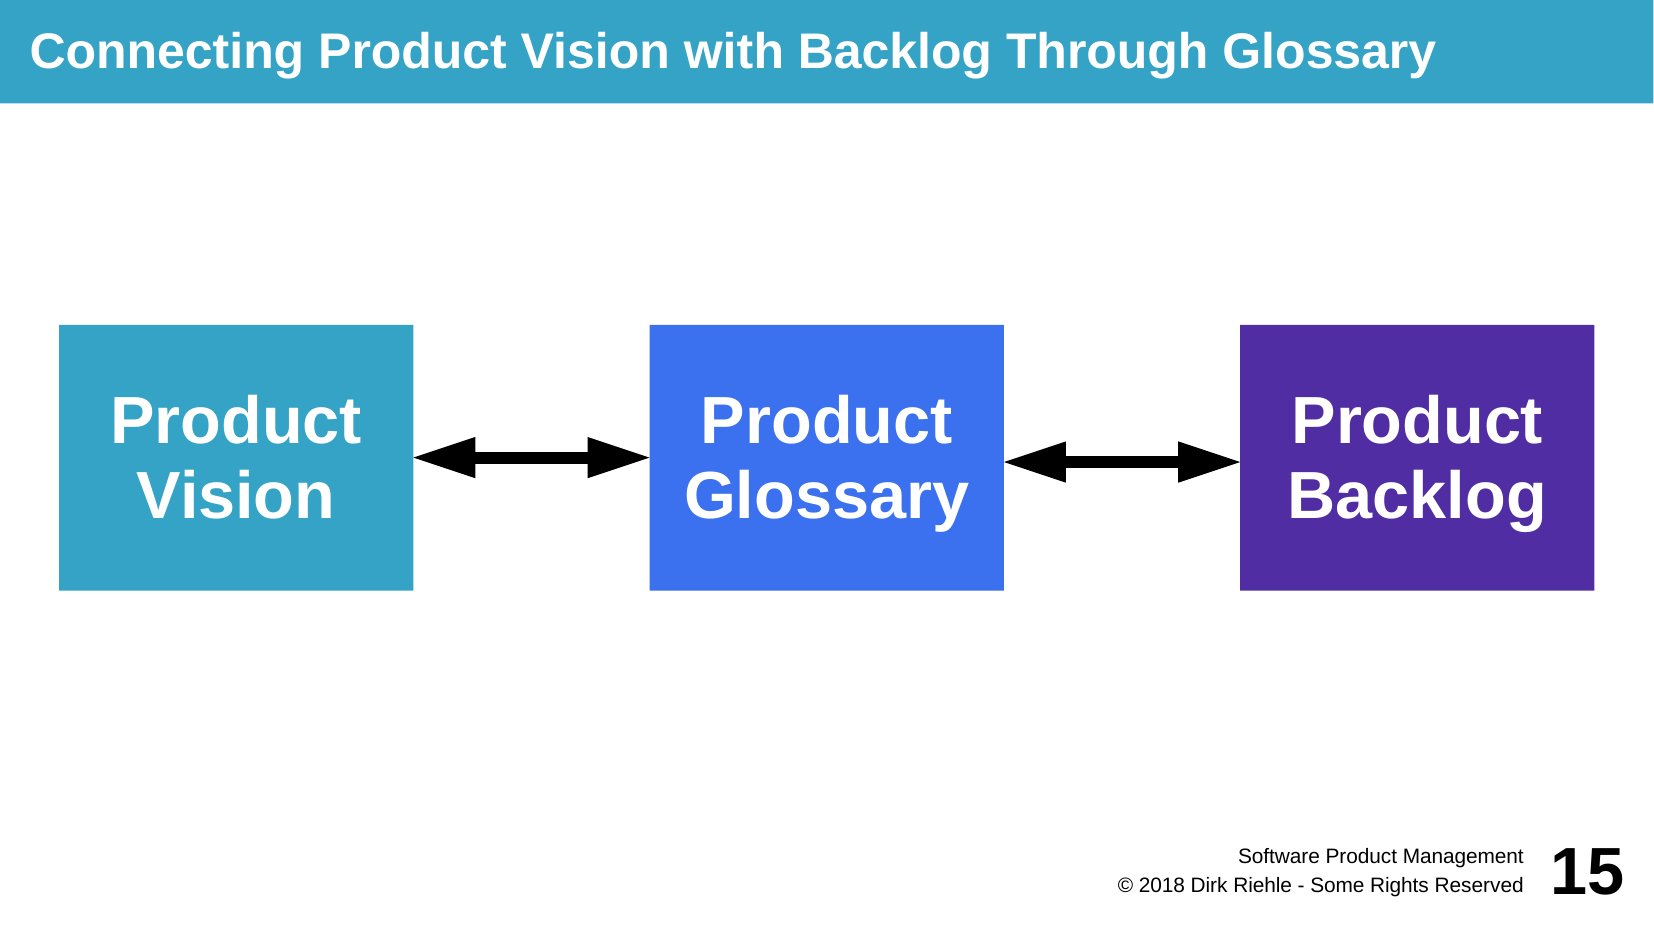

# Connecting Product Vision with Backlog Through Glossary
Product
Vision
Product
Glossary
Product
Backlog
Software Product Management
15
© 2018 Dirk Riehle - Some Rights Reserved